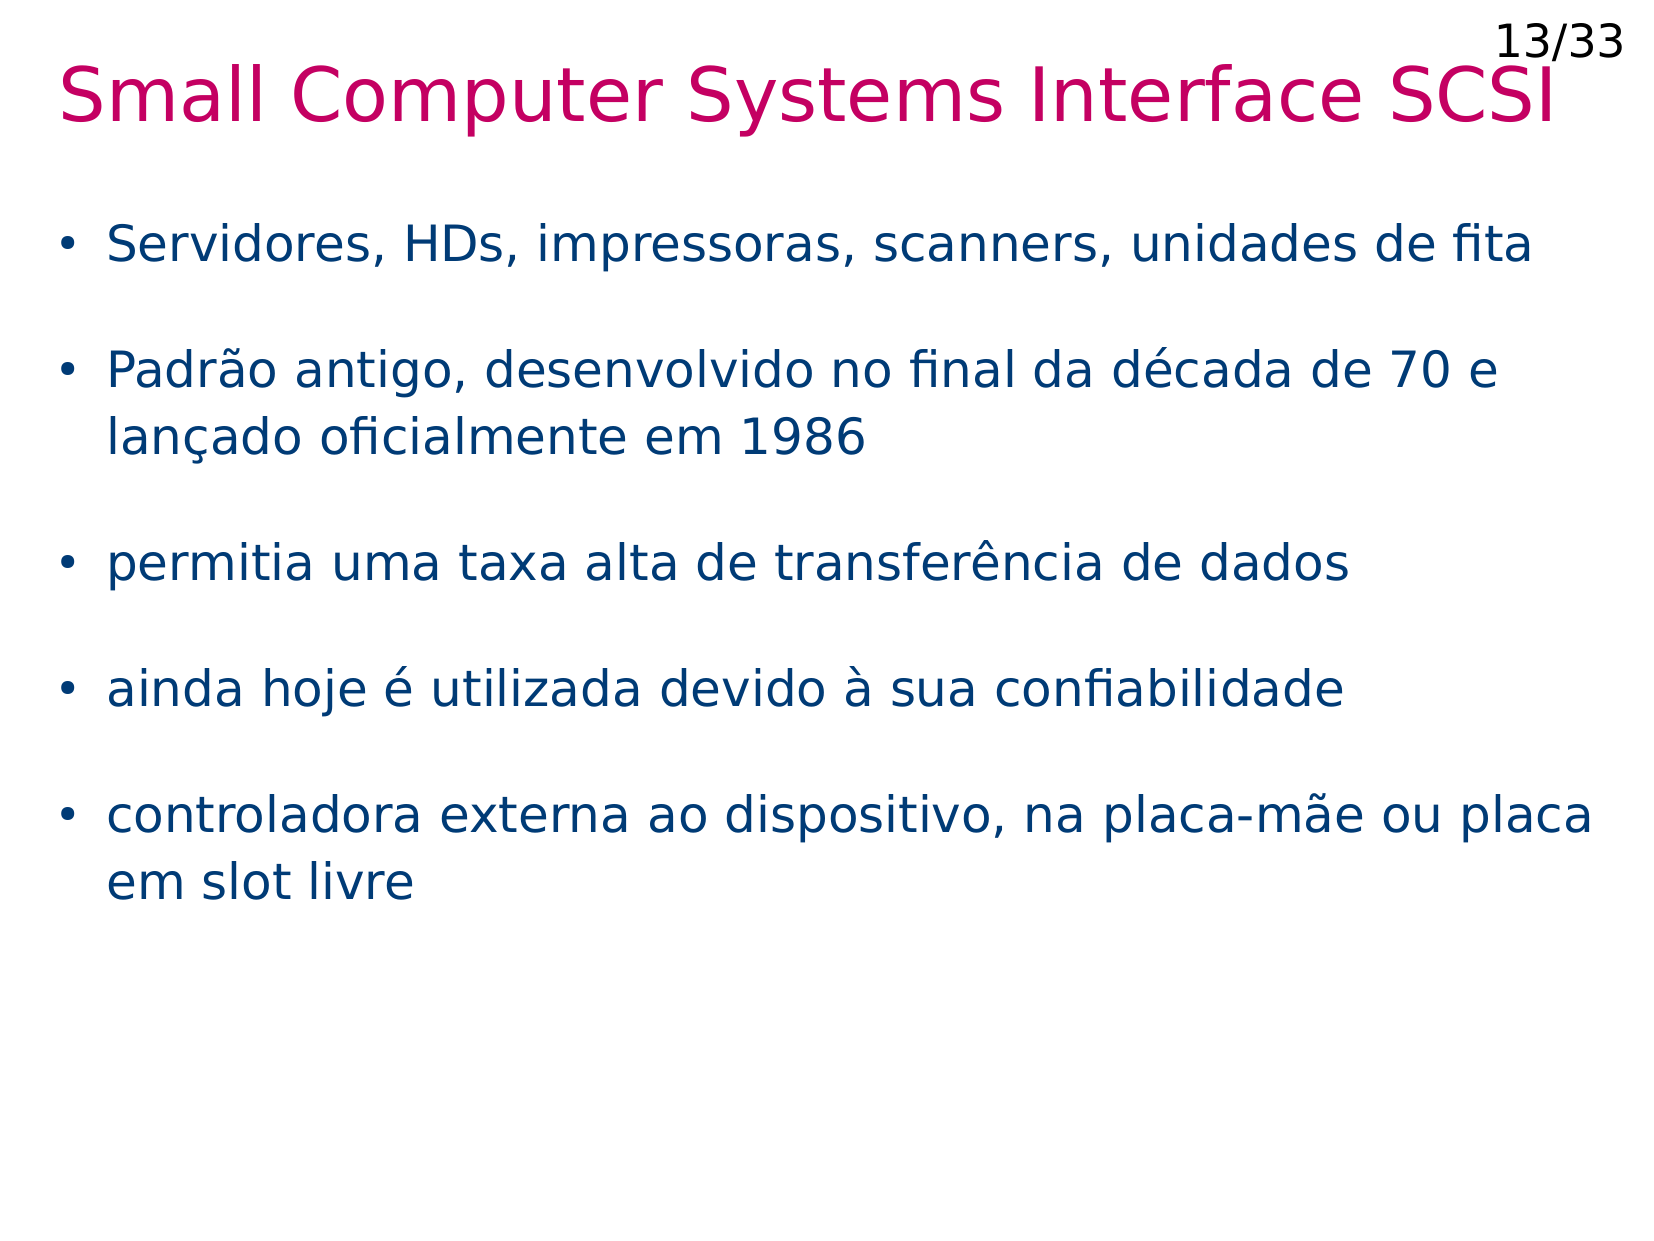

13
# Small Computer Systems Interface SCSI
Servidores, HDs, impressoras, scanners, unidades de fita
Padrão antigo, desenvolvido no final da década de 70 e lançado oficialmente em 1986
permitia uma taxa alta de transferência de dados
ainda hoje é utilizada devido à sua confiabilidade
controladora externa ao dispositivo, na placa-mãe ou placa em slot livre